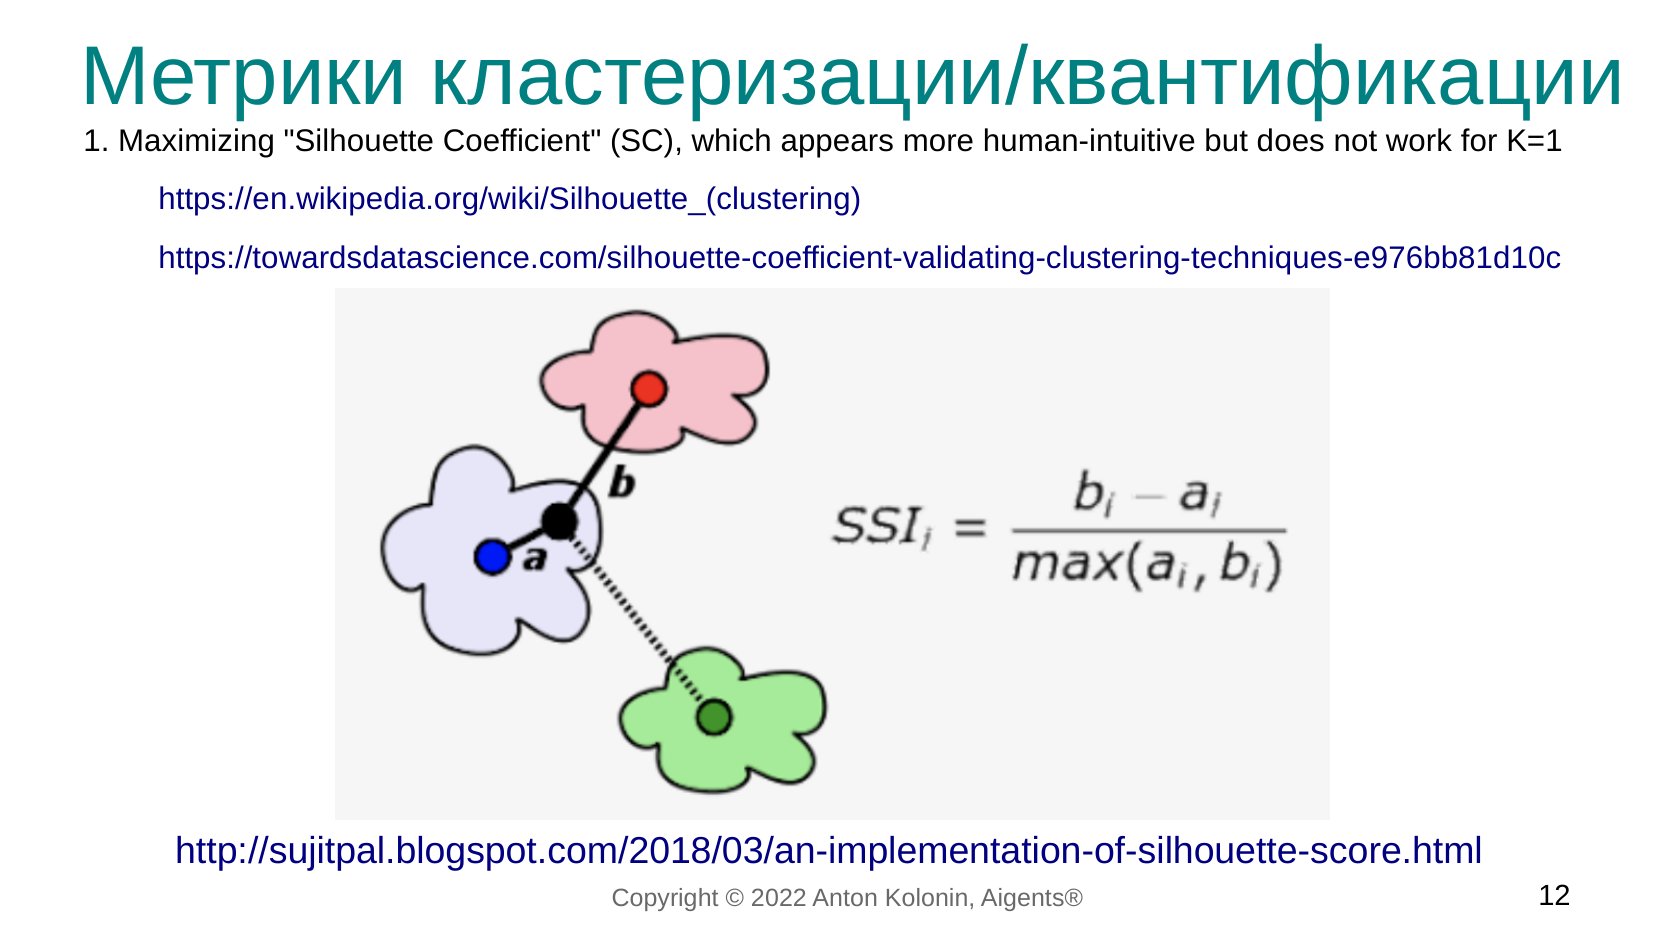

Метрики кластеризации/квантификации
1. Maximizing "Silhouette Coefficient" (SC), which appears more human-intuitive but does not work for K=1
	https://en.wikipedia.org/wiki/Silhouette_(clustering)
	https://towardsdatascience.com/silhouette-coefficient-validating-clustering-techniques-e976bb81d10c
http://sujitpal.blogspot.com/2018/03/an-implementation-of-silhouette-score.html
Copyright © 2022 Anton Kolonin, Aigents®
12